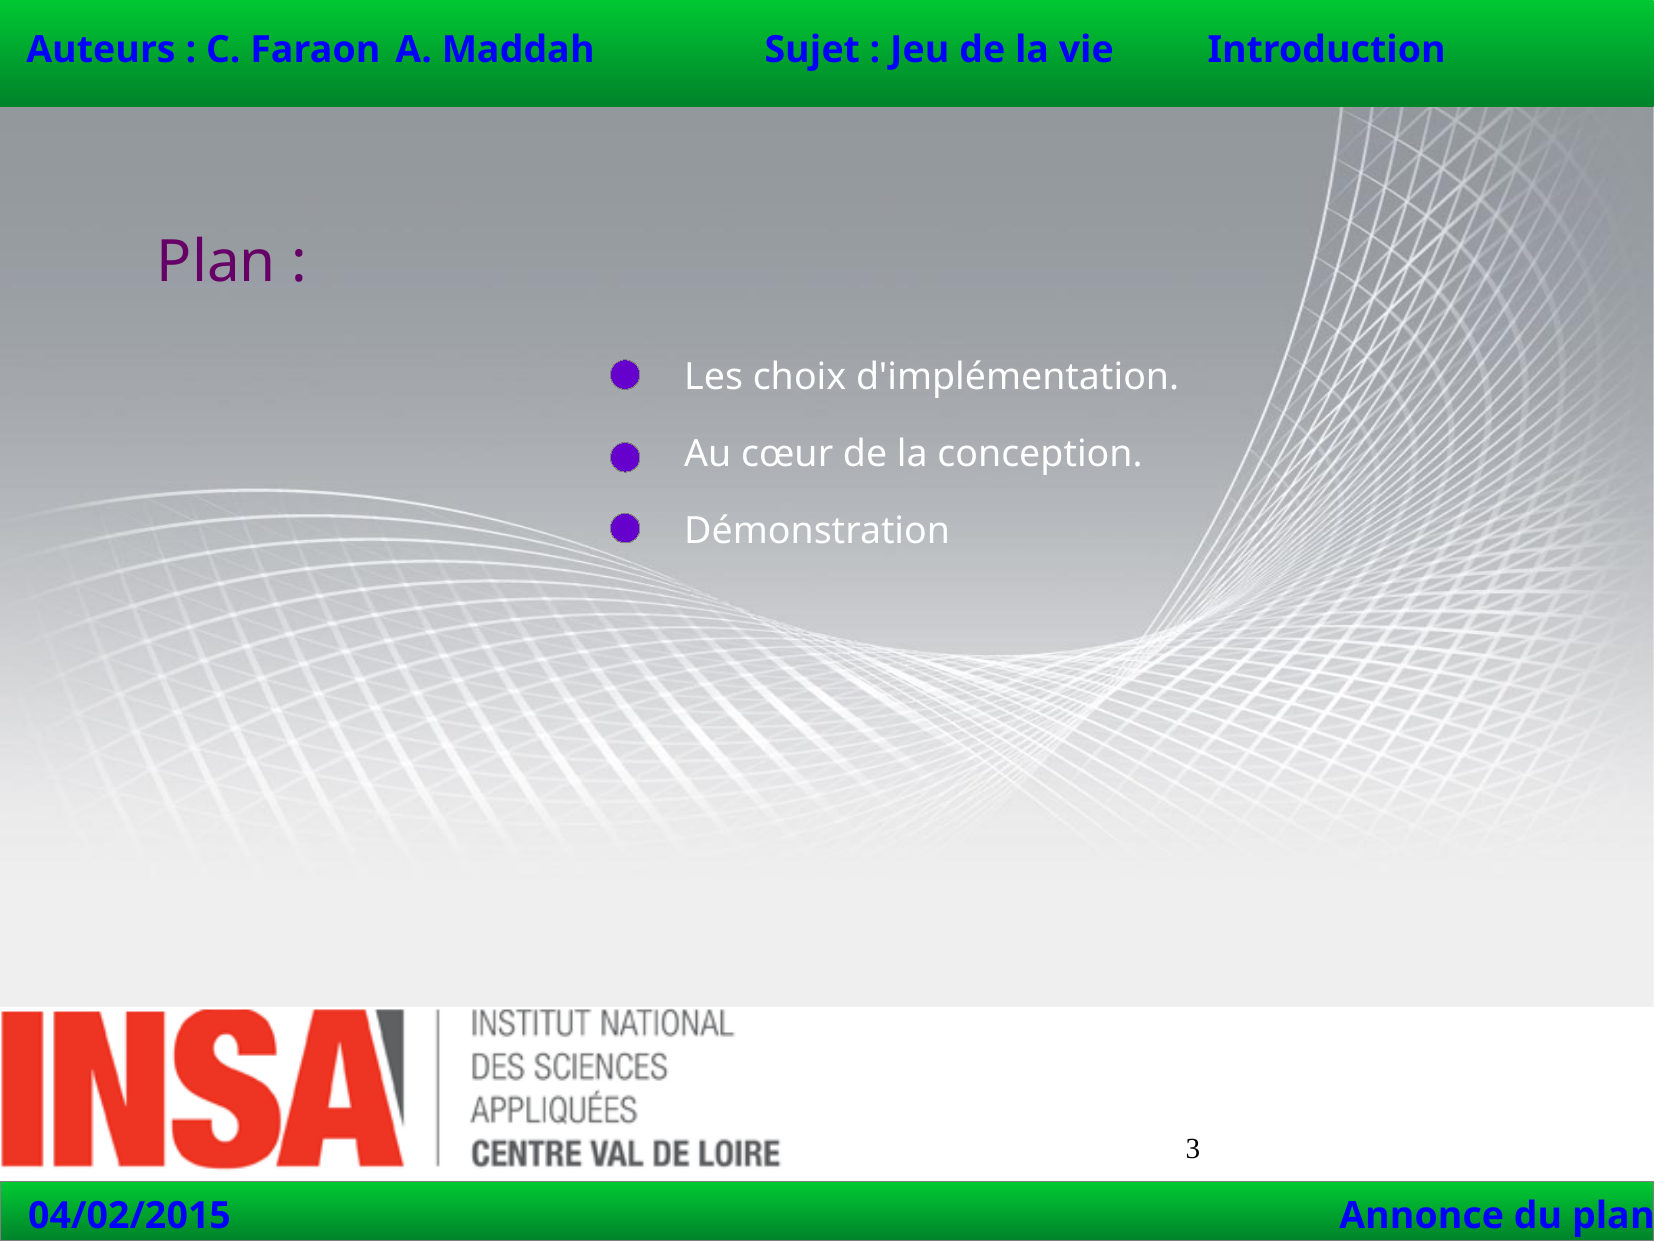

#
Auteurs : C. Faraon	A. Maddah 			Sujet : Jeu de la vie	 	Introduction
Plan :
Les choix d'implémentation.
Au cœur de la conception.
Démonstration
04/02/2015
Annonce du plan